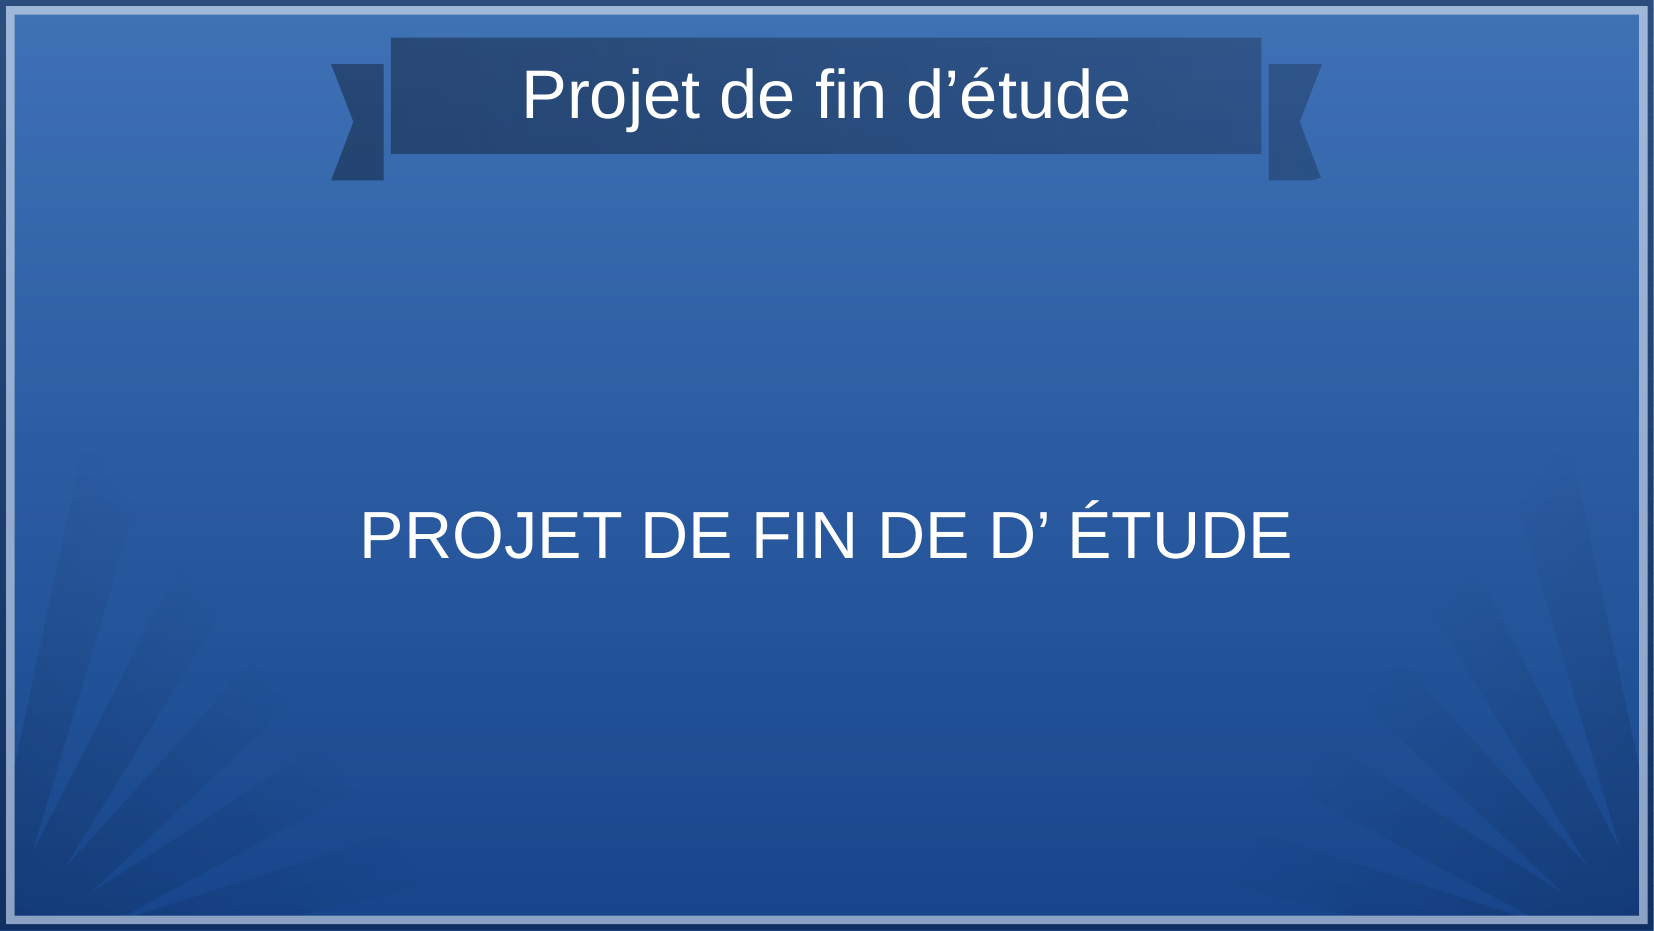

# Projet de fin d’étude
PROJET DE FIN DE D’ ÉTUDE